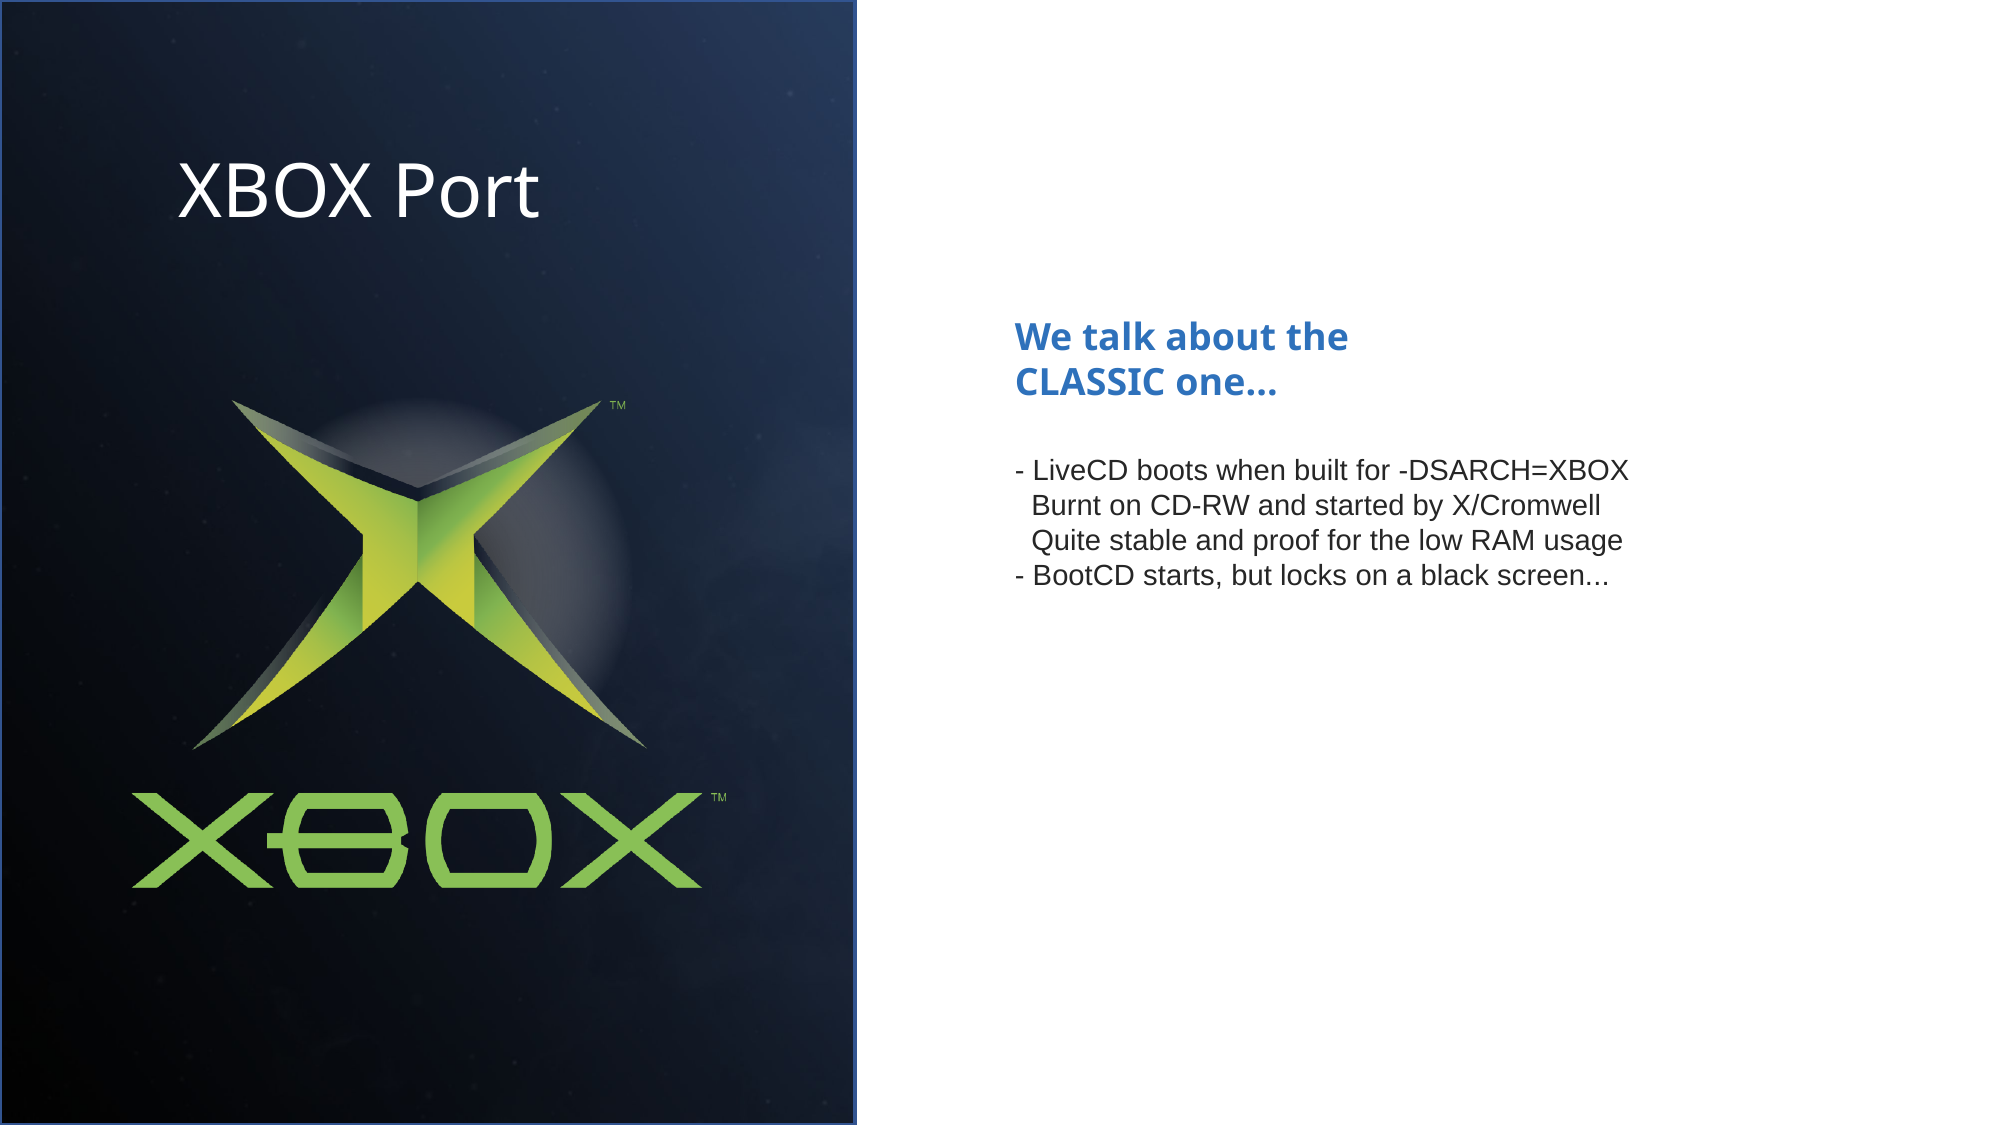

XBOX Port
We talk about the CLASSIC one...
- LiveCD boots when built for -DSARCH=XBOX
 Burnt on CD-RW and started by X/Cromwell
 Quite stable and proof for the low RAM usage
- BootCD starts, but locks on a black screen...